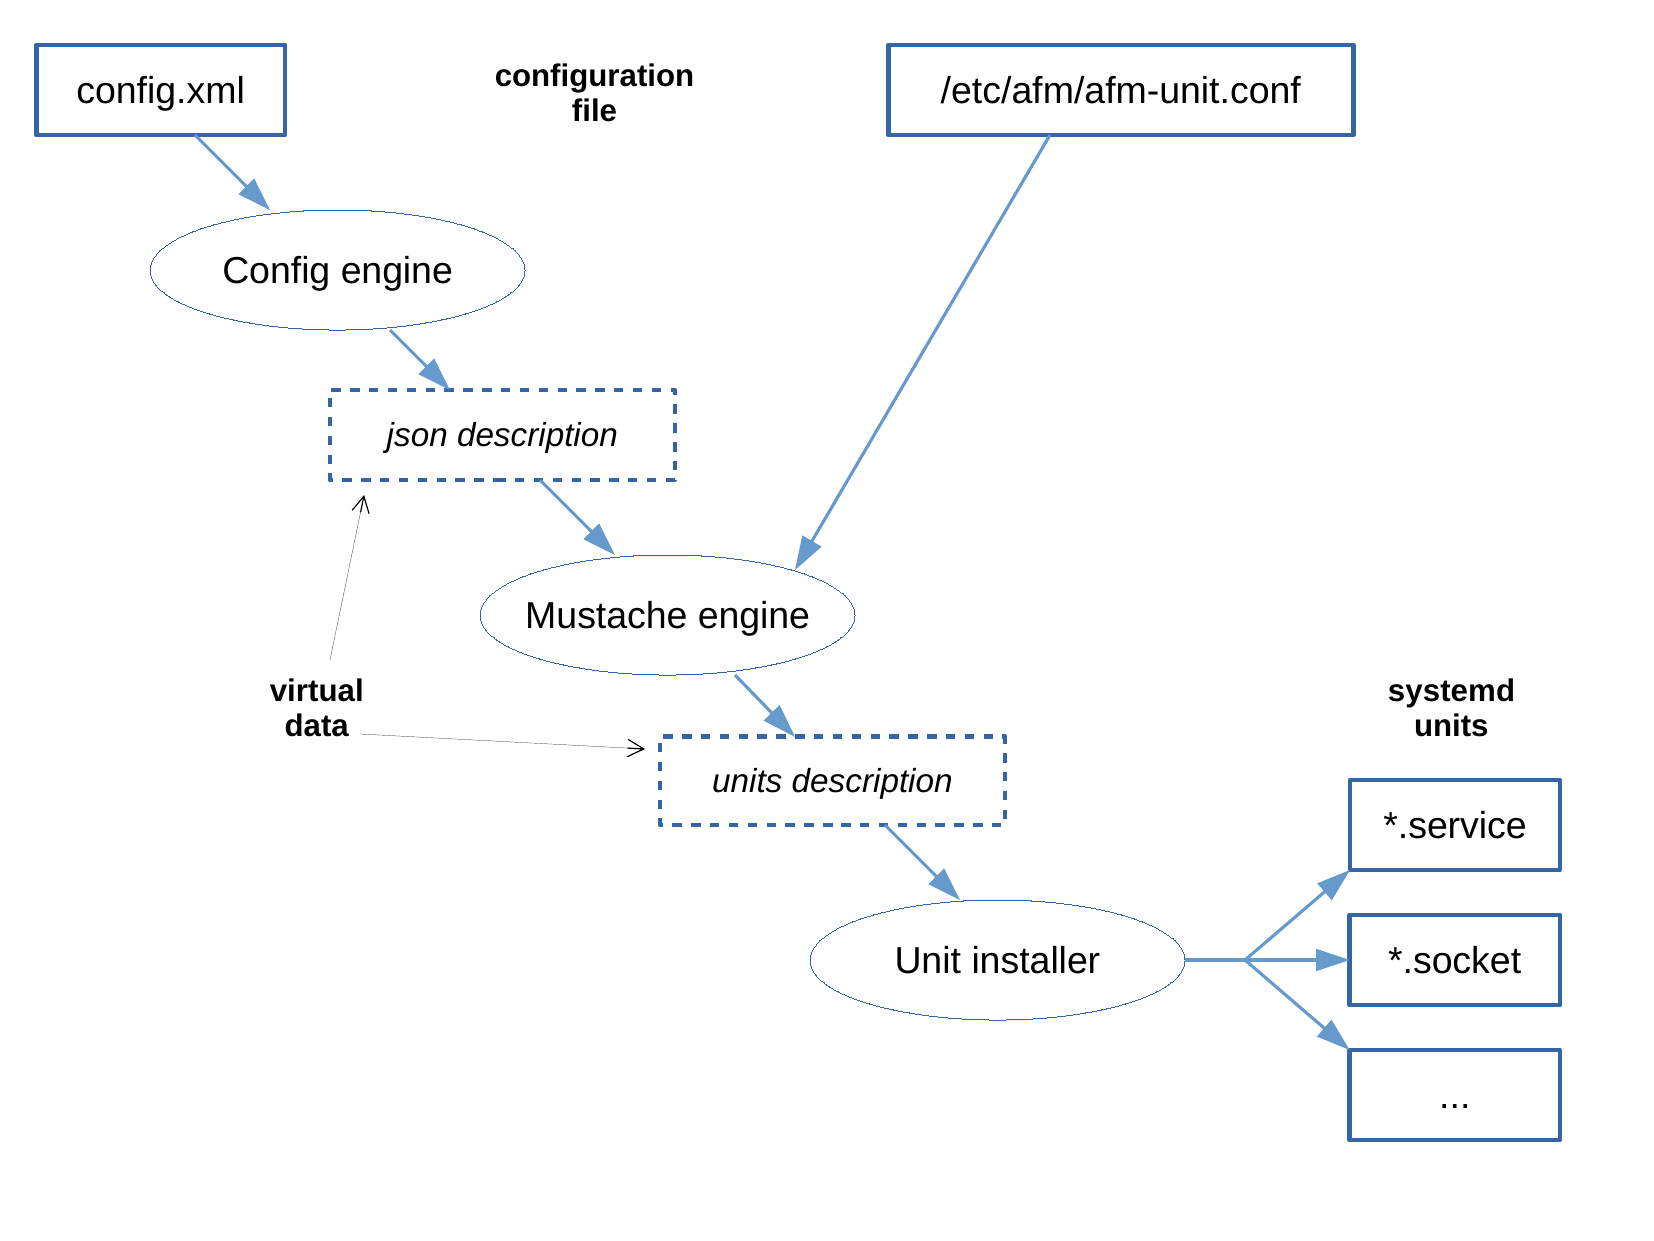

config.xml
/etc/afm/afm-unit.conf
configuration
file
Config engine
json description
Mustache engine
virtual
data
systemd
units
units description
*.service
Unit installer
*.socket
...